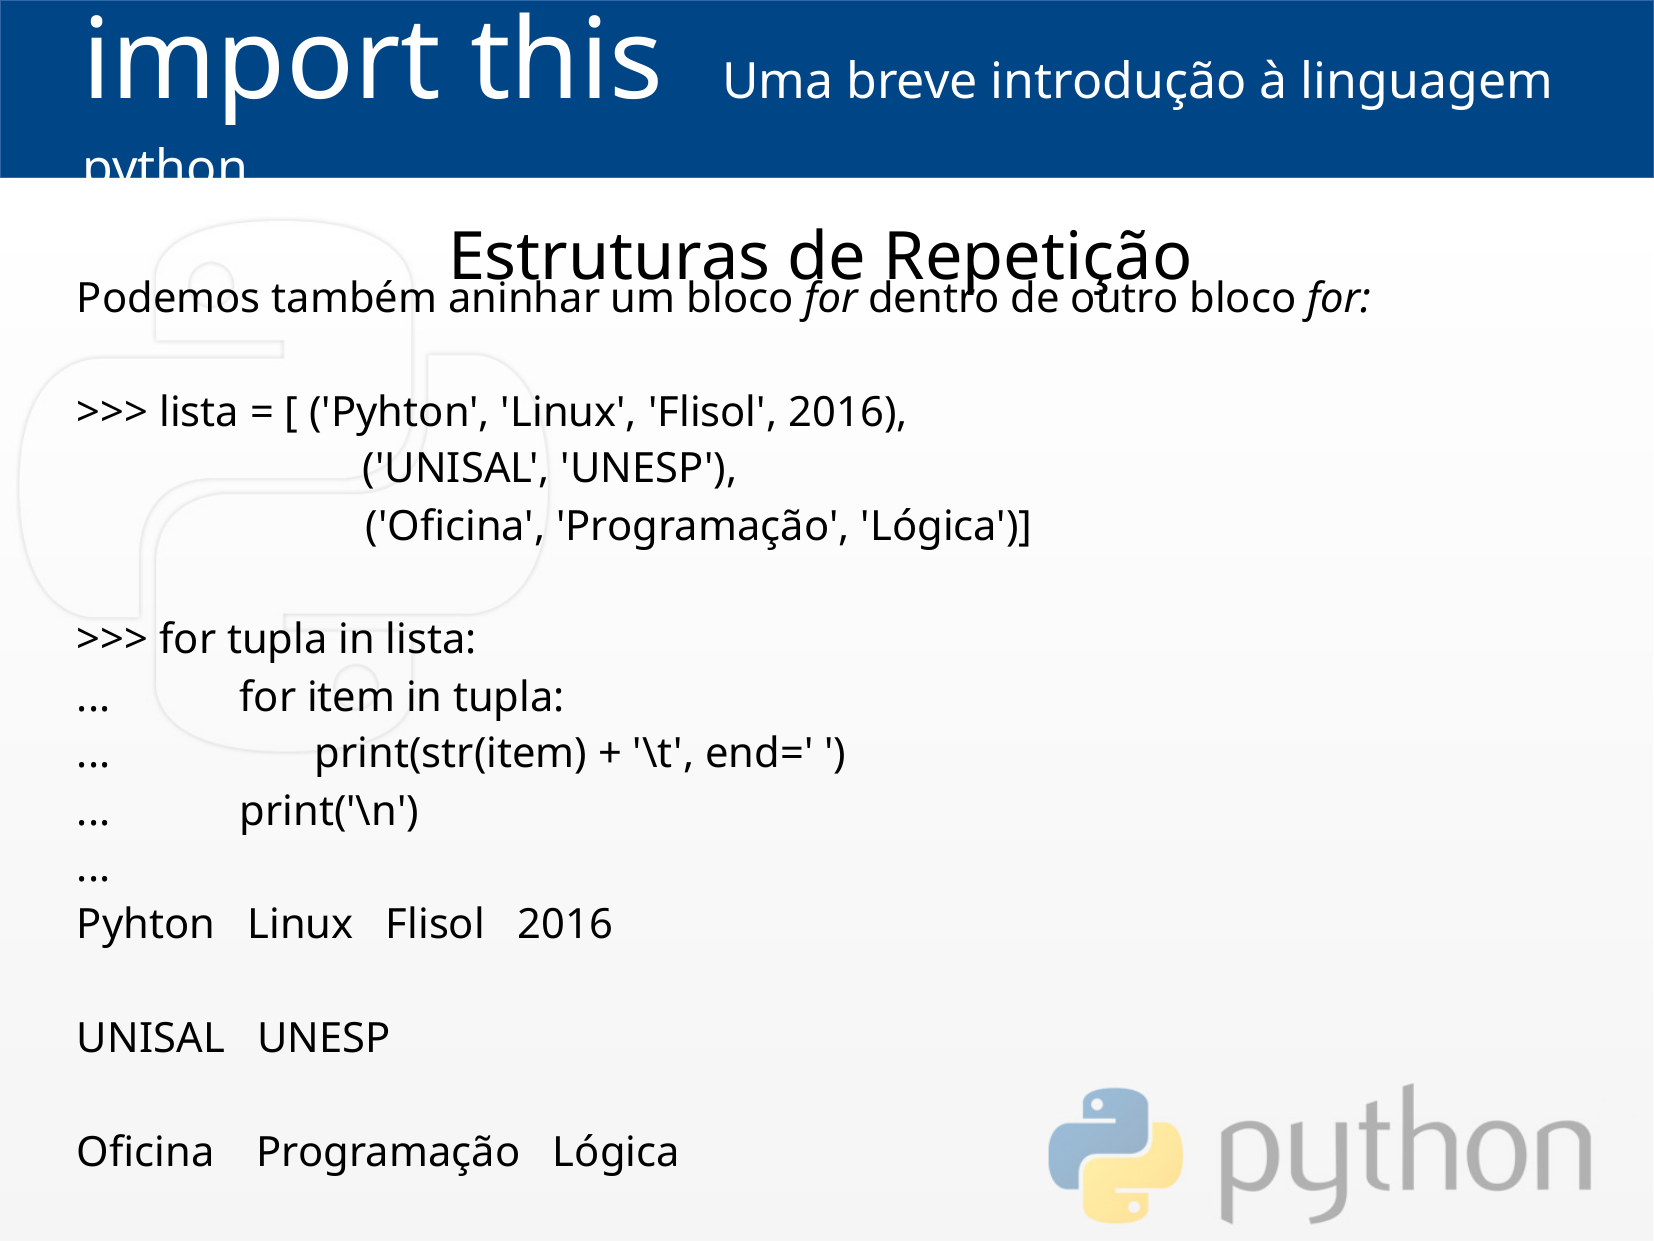

import this Uma breve introdução à linguagem python
Estruturas de Repetição
# Podemos também aninhar um bloco for dentro de outro bloco for:
>>> lista = [ ('Pyhton', 'Linux', 'Flisol', 2016),
			 ('UNISAL', 'UNESP'),
	 ('Oficina', 'Programação', 'Lógica')]
>>> for tupla in lista:
... for item in tupla:
... print(str(item) + '\t', end=' ')
... print('\n')
...
Pyhton Linux Flisol 2016
UNISAL UNESP
Oficina	 Programação Lógica